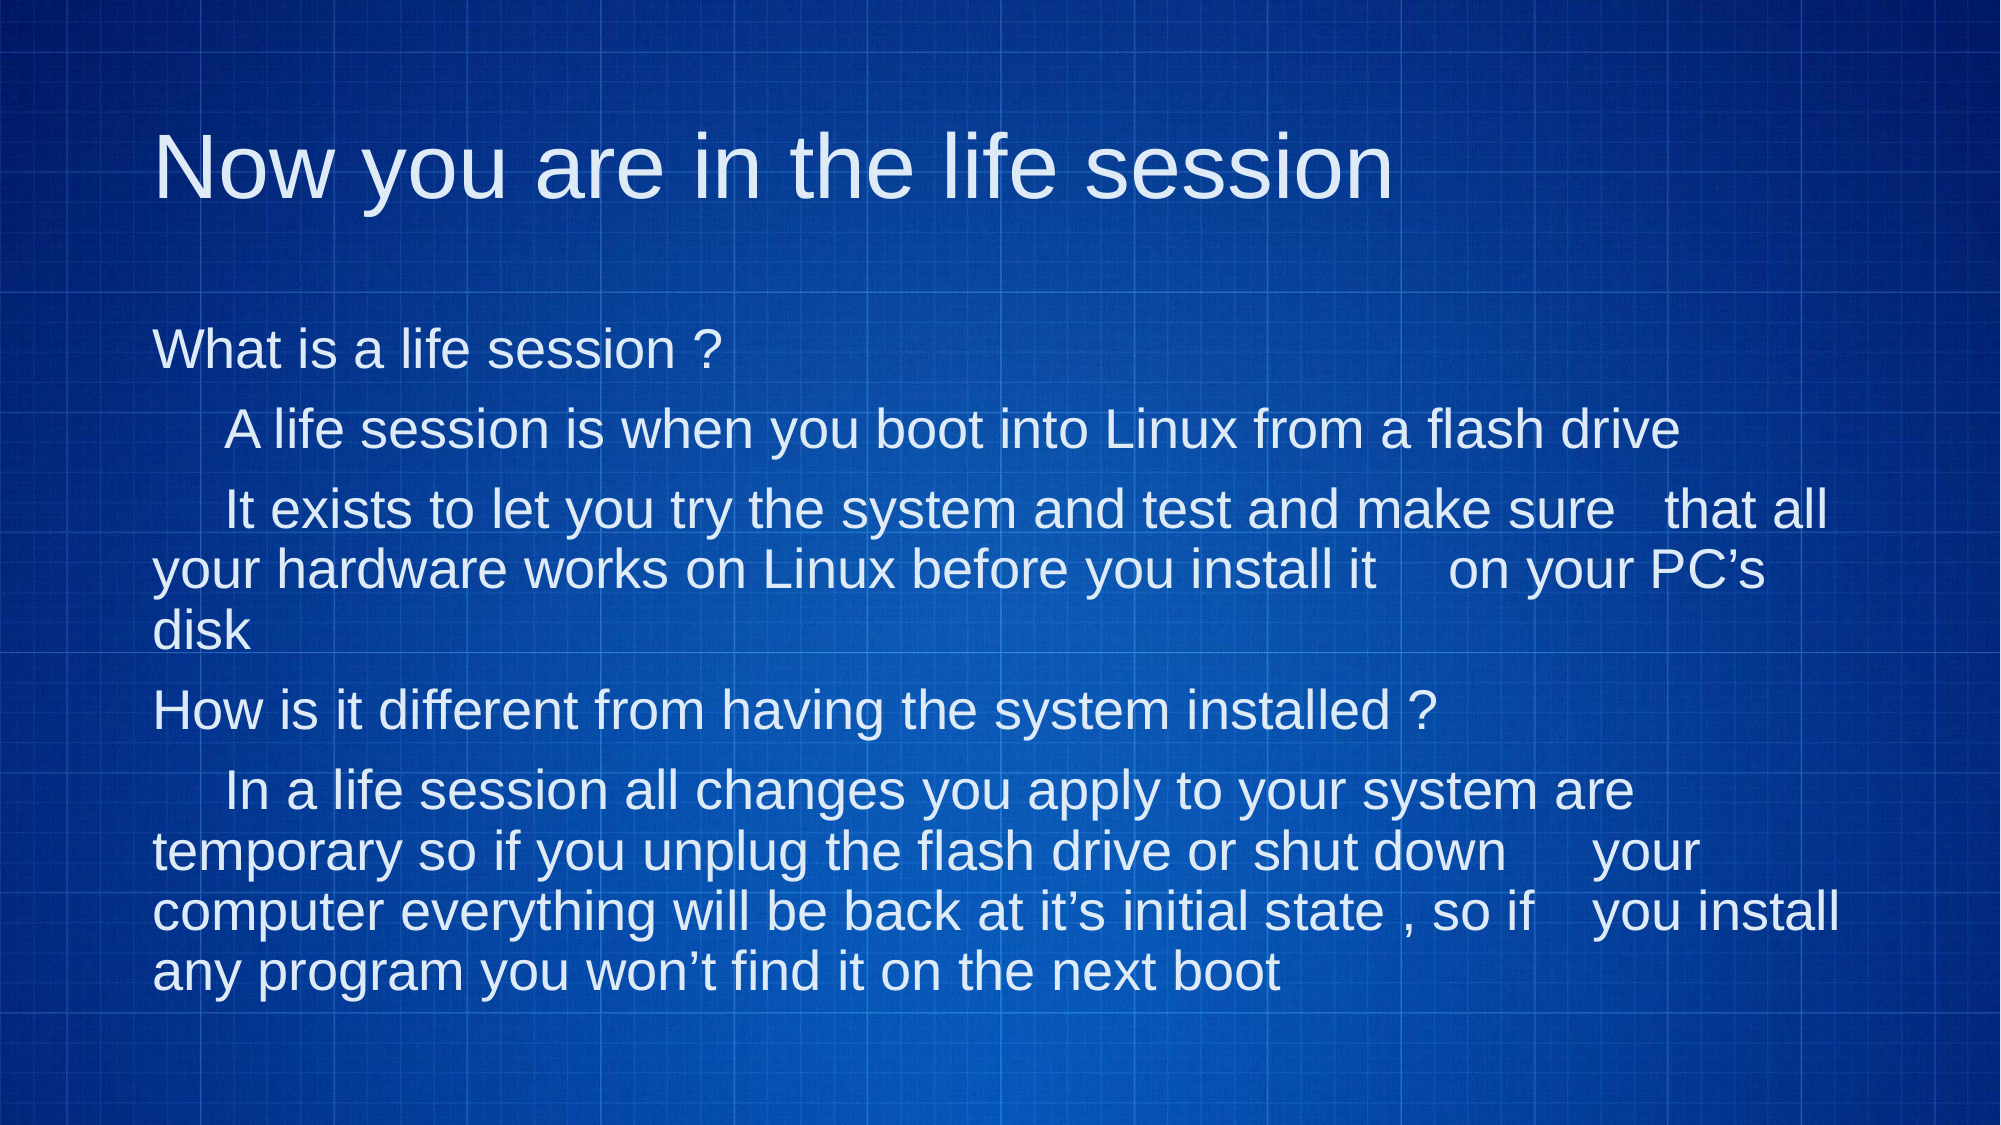

# Now you are in the life session
What is a life session ?
	A life session is when you boot into Linux from a flash drive
	It exists to let you try the system and test and make sure 	that all your hardware works on Linux before you install it 	on your PC’s disk
How is it different from having the system installed ?
	In a life session all changes you apply to your system are 	temporary so if you unplug the flash drive or shut down 	your computer everything will be back at it’s initial state , so if 	you install any program you won’t find it on the next boot